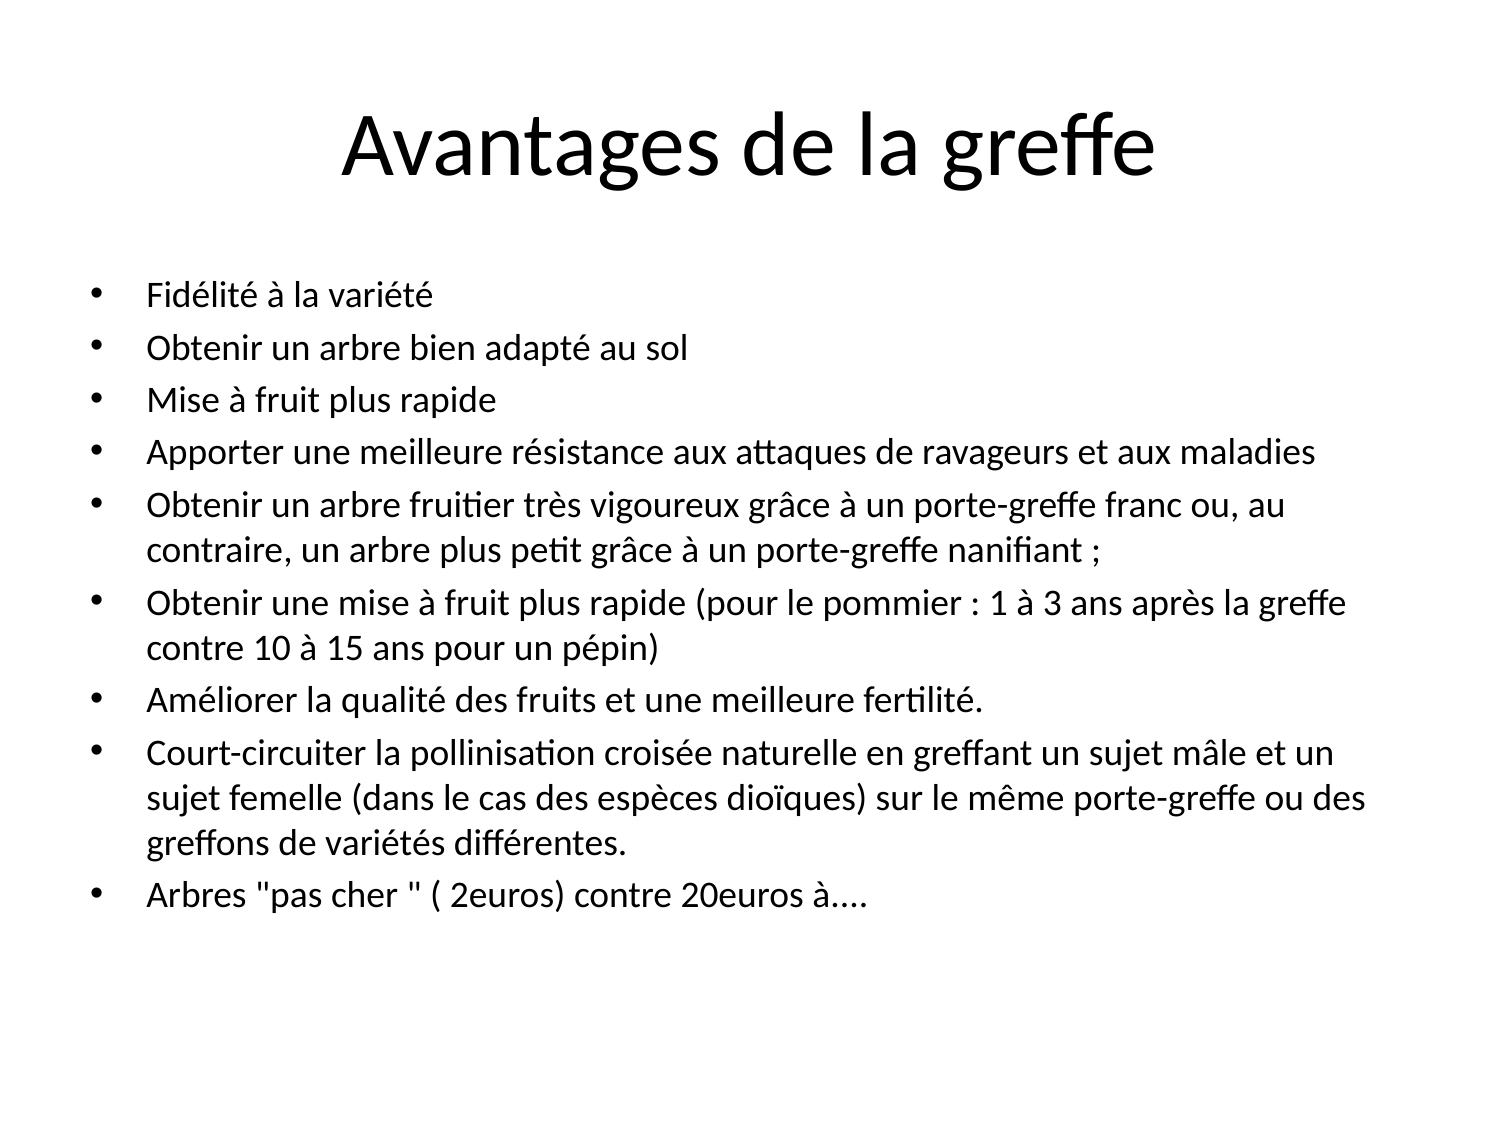

# Avantages de la greffe
Fidélité à la variété
Obtenir un arbre bien adapté au sol
Mise à fruit plus rapide
Apporter une meilleure résistance aux attaques de ravageurs et aux maladies
Obtenir un arbre fruitier très vigoureux grâce à un porte-greffe franc ou, au contraire, un arbre plus petit grâce à un porte-greffe nanifiant ;
Obtenir une mise à fruit plus rapide (pour le pommier : 1 à 3 ans après la greffe contre 10 à 15 ans pour un pépin)
Améliorer la qualité des fruits et une meilleure fertilité.
Court-circuiter la pollinisation croisée naturelle en greffant un sujet mâle et un sujet femelle (dans le cas des espèces dioïques) sur le même porte-greffe ou des greffons de variétés différentes.
Arbres "pas cher " ( 2euros) contre 20euros à....